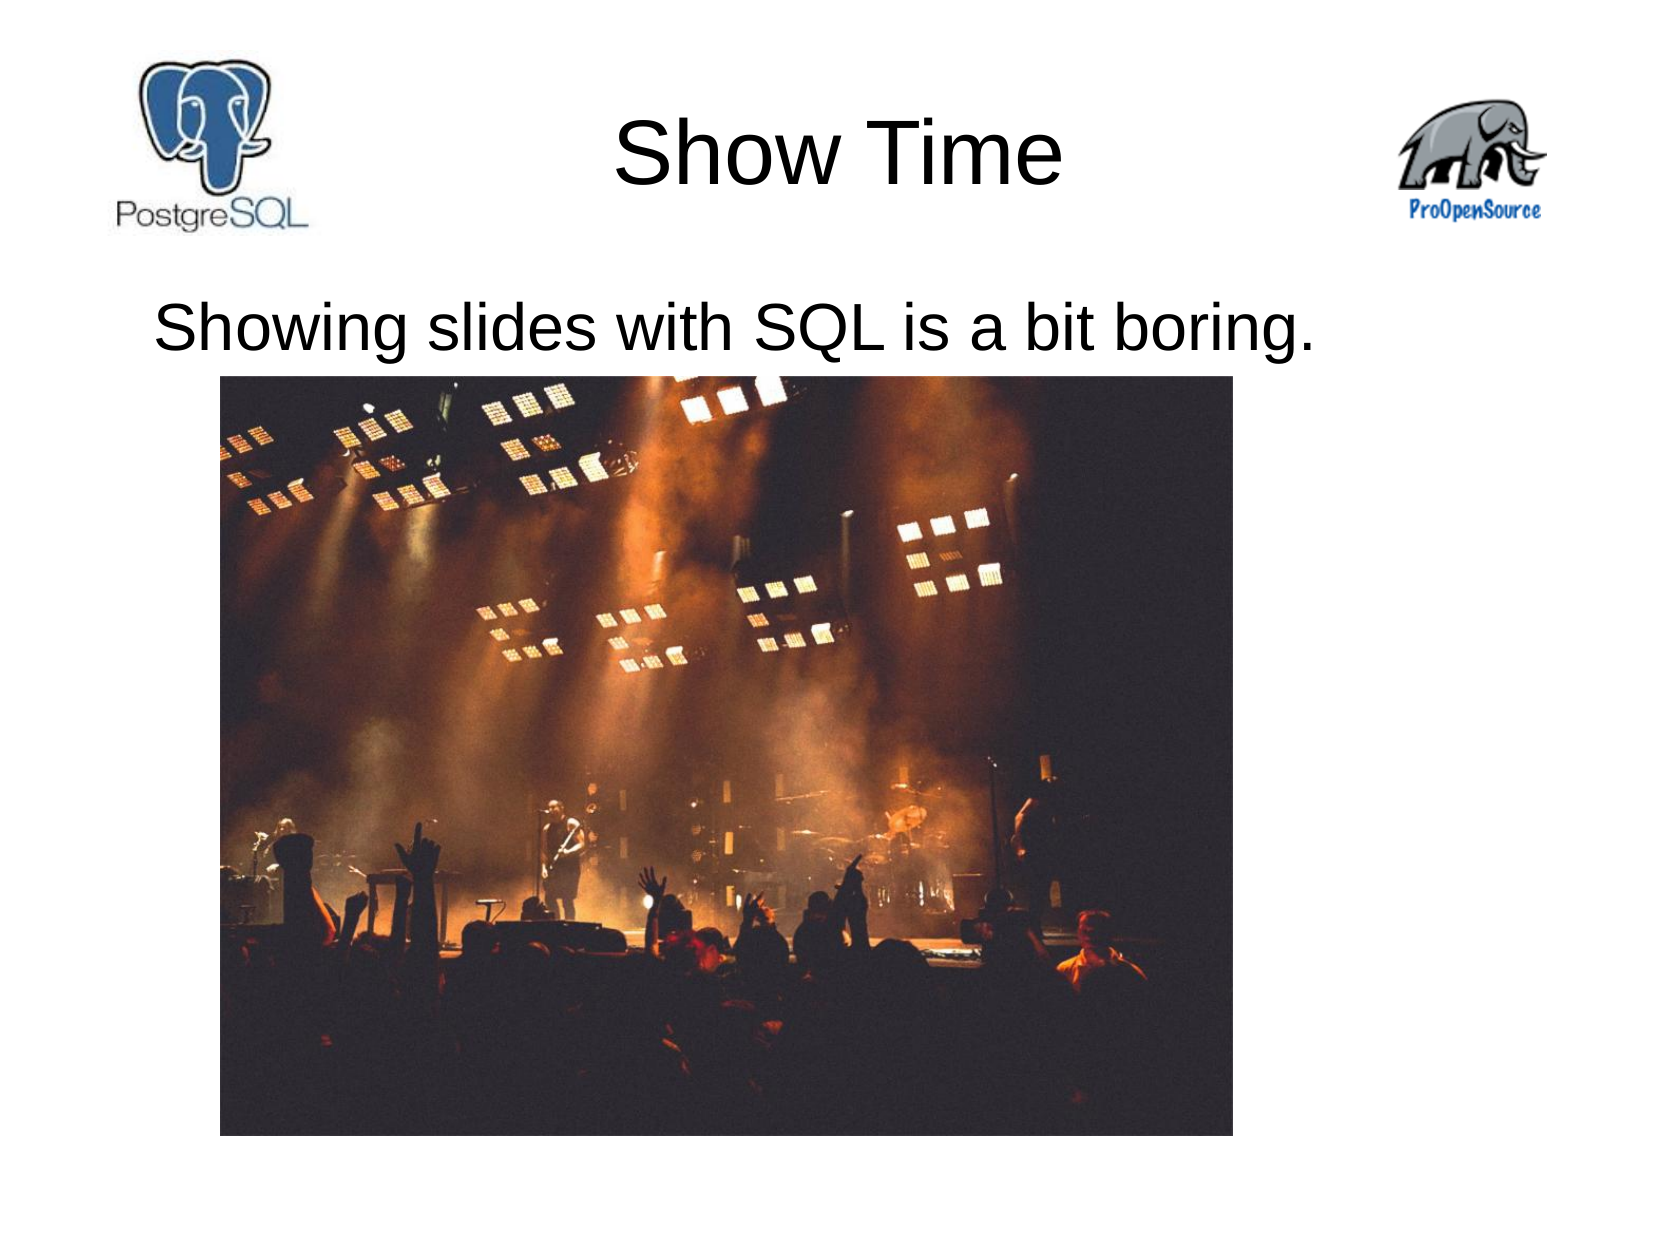

# Show Time
Showing slides with SQL is a bit boring.